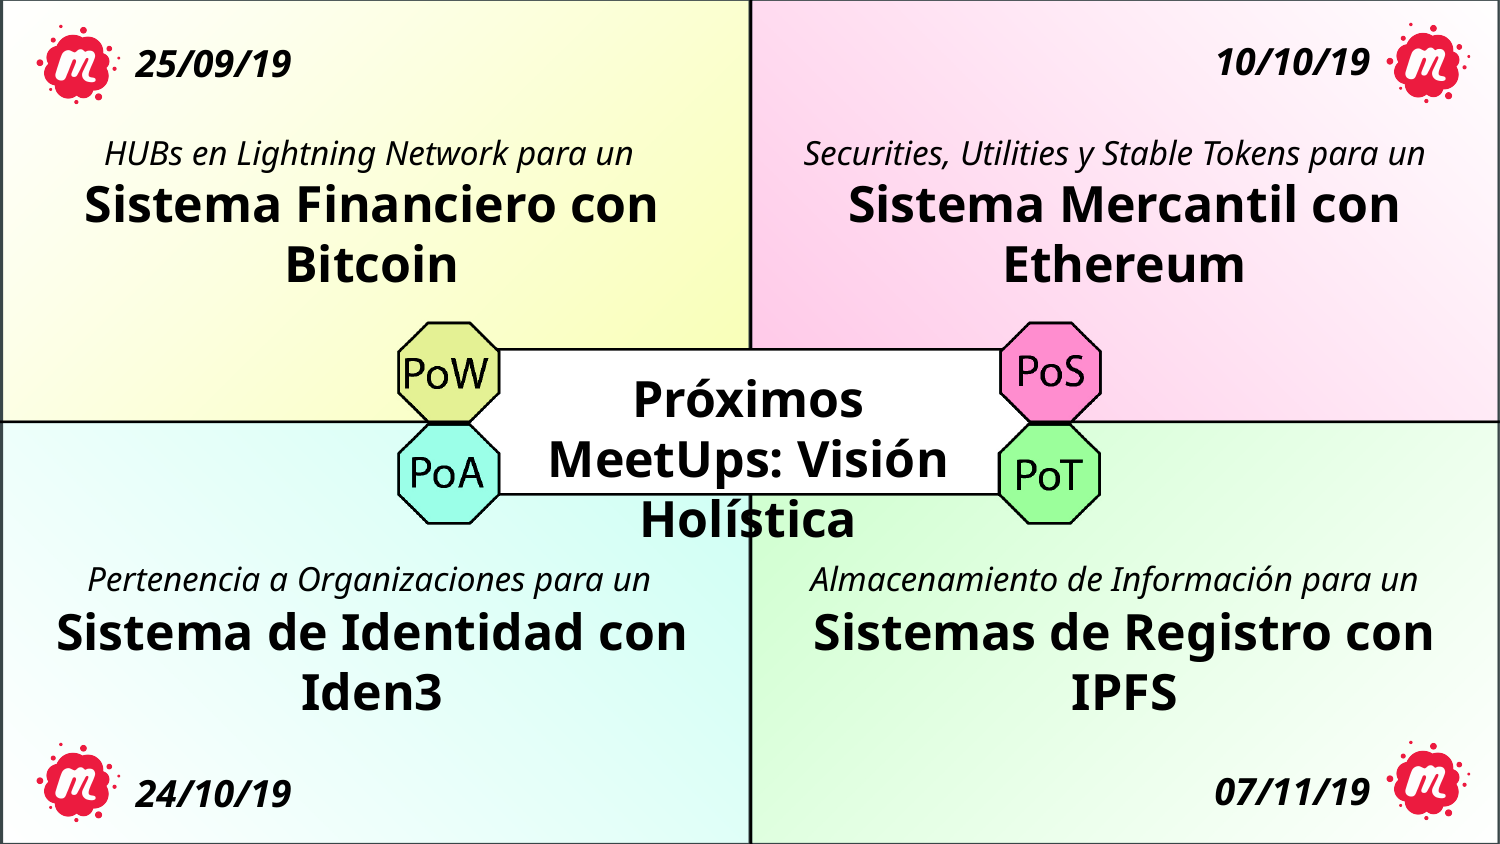

10/10/19
25/09/19
HUBs en Lightning Network para un
Securities, Utilities y Stable Tokens para un
Sistema Financiero con Bitcoin
Sistema Mercantil con Ethereum
Próximos MeetUps: Visión Holística
Pertenencia a Organizaciones para un
Almacenamiento de Información para un
Sistema de Identidad con Iden3
Sistemas de Registro con IPFS
07/11/19
24/10/19